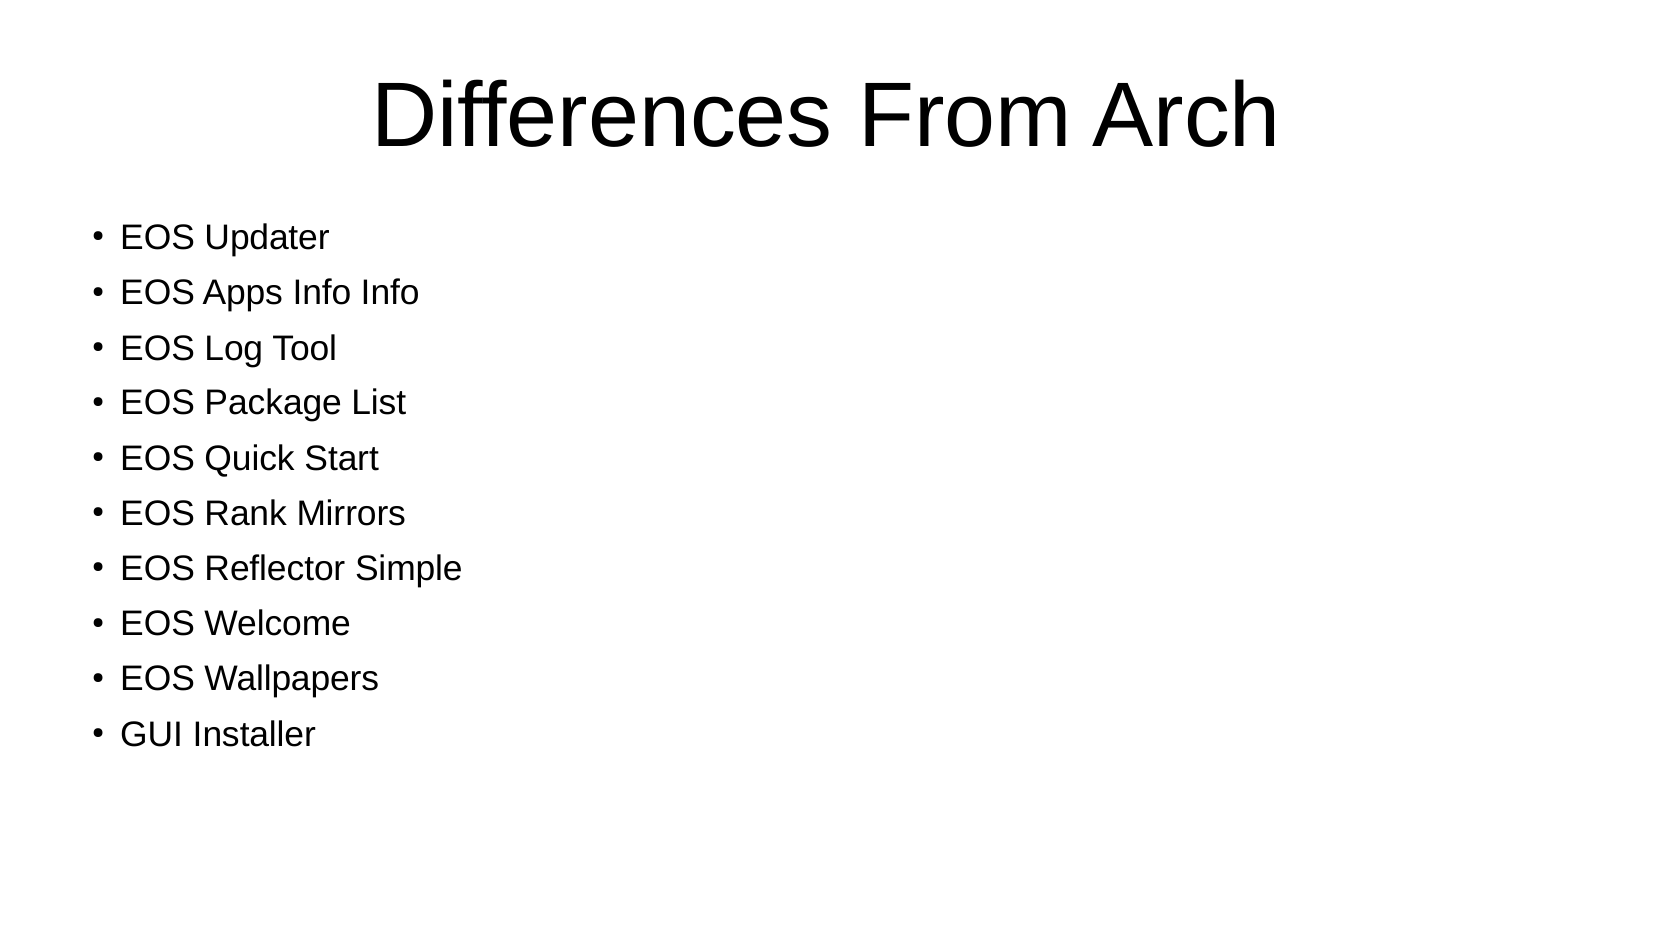

# Differences From Arch
EOS Updater
EOS Apps Info Info
EOS Log Tool
EOS Package List
EOS Quick Start
EOS Rank Mirrors
EOS Reflector Simple
EOS Welcome
EOS Wallpapers
GUI Installer